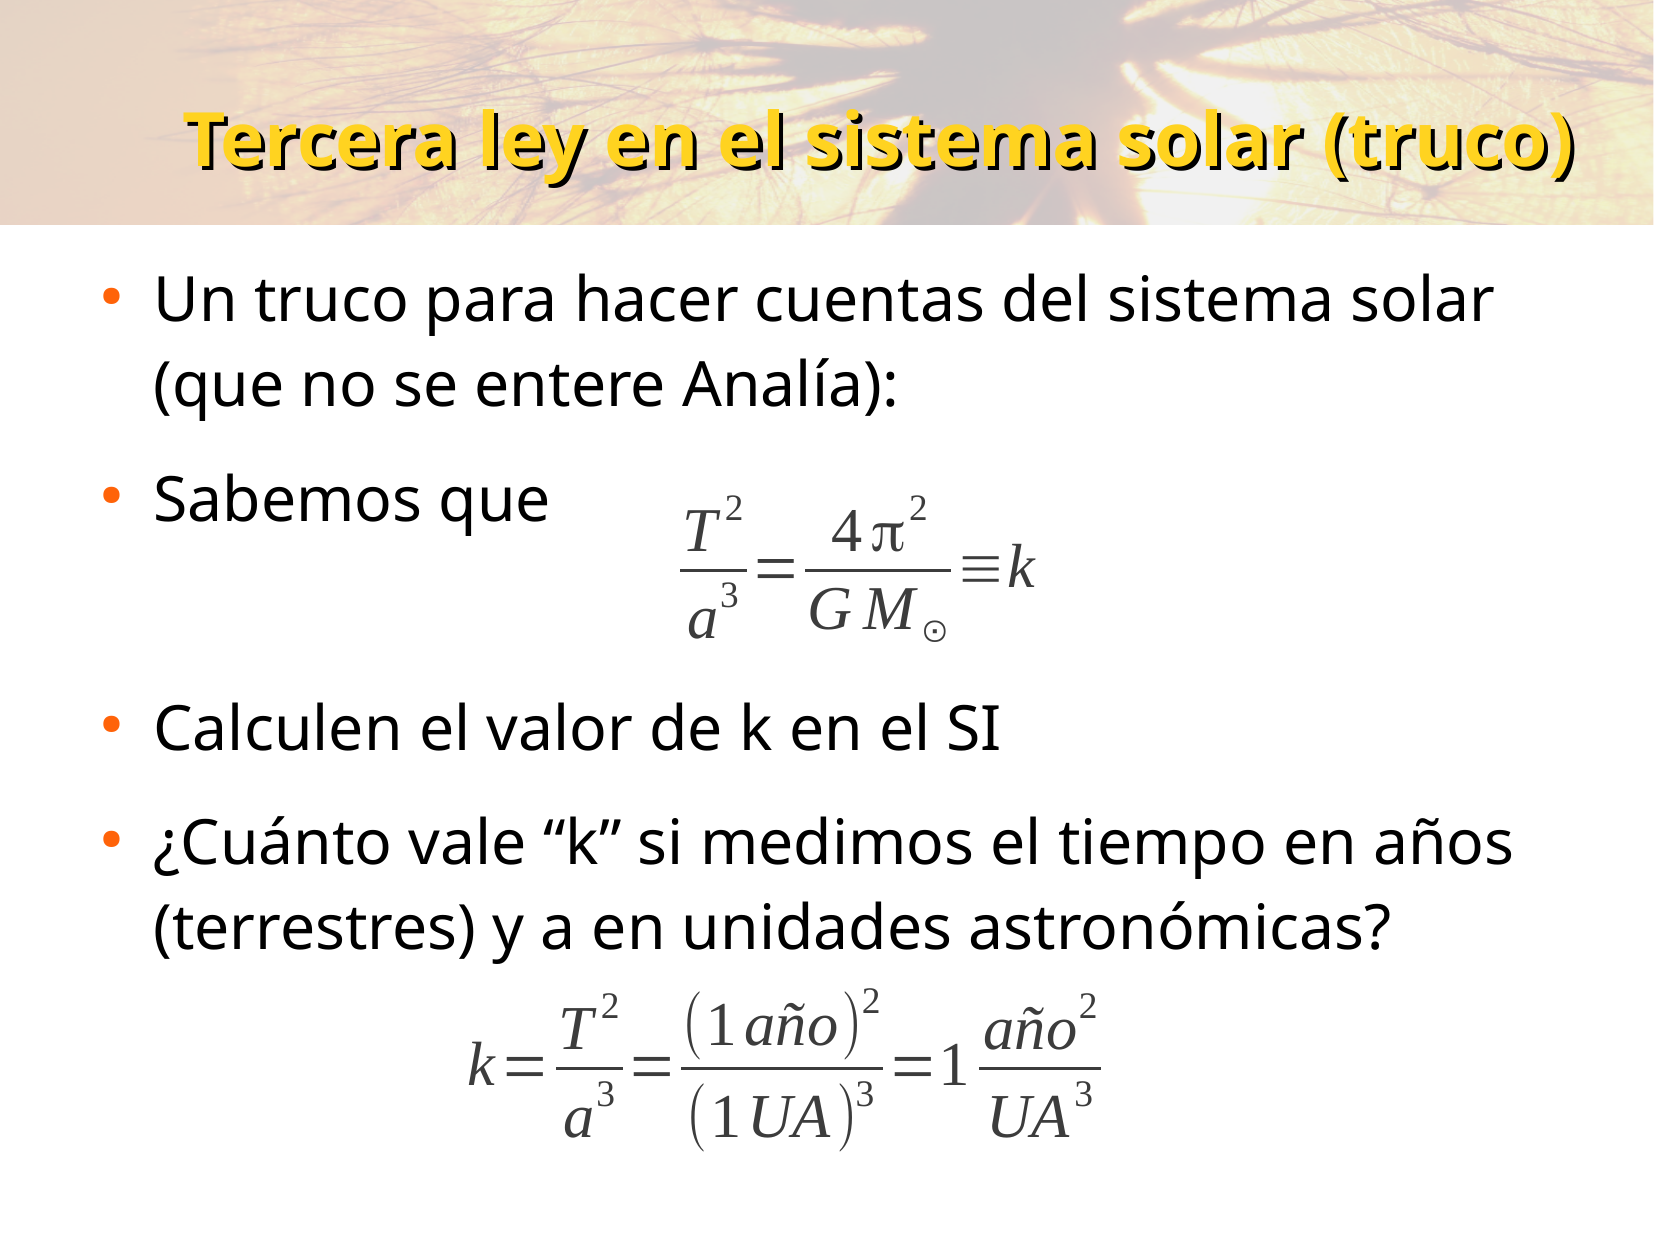

# Tercera ley en el sistema solar (truco)
Un truco para hacer cuentas del sistema solar
(que no se entere Analía):
Sabemos que
Calculen el valor de k en el SI
¿Cuánto vale “k” si medimos el tiempo en años (terrestres) y a en unidades astronómicas?